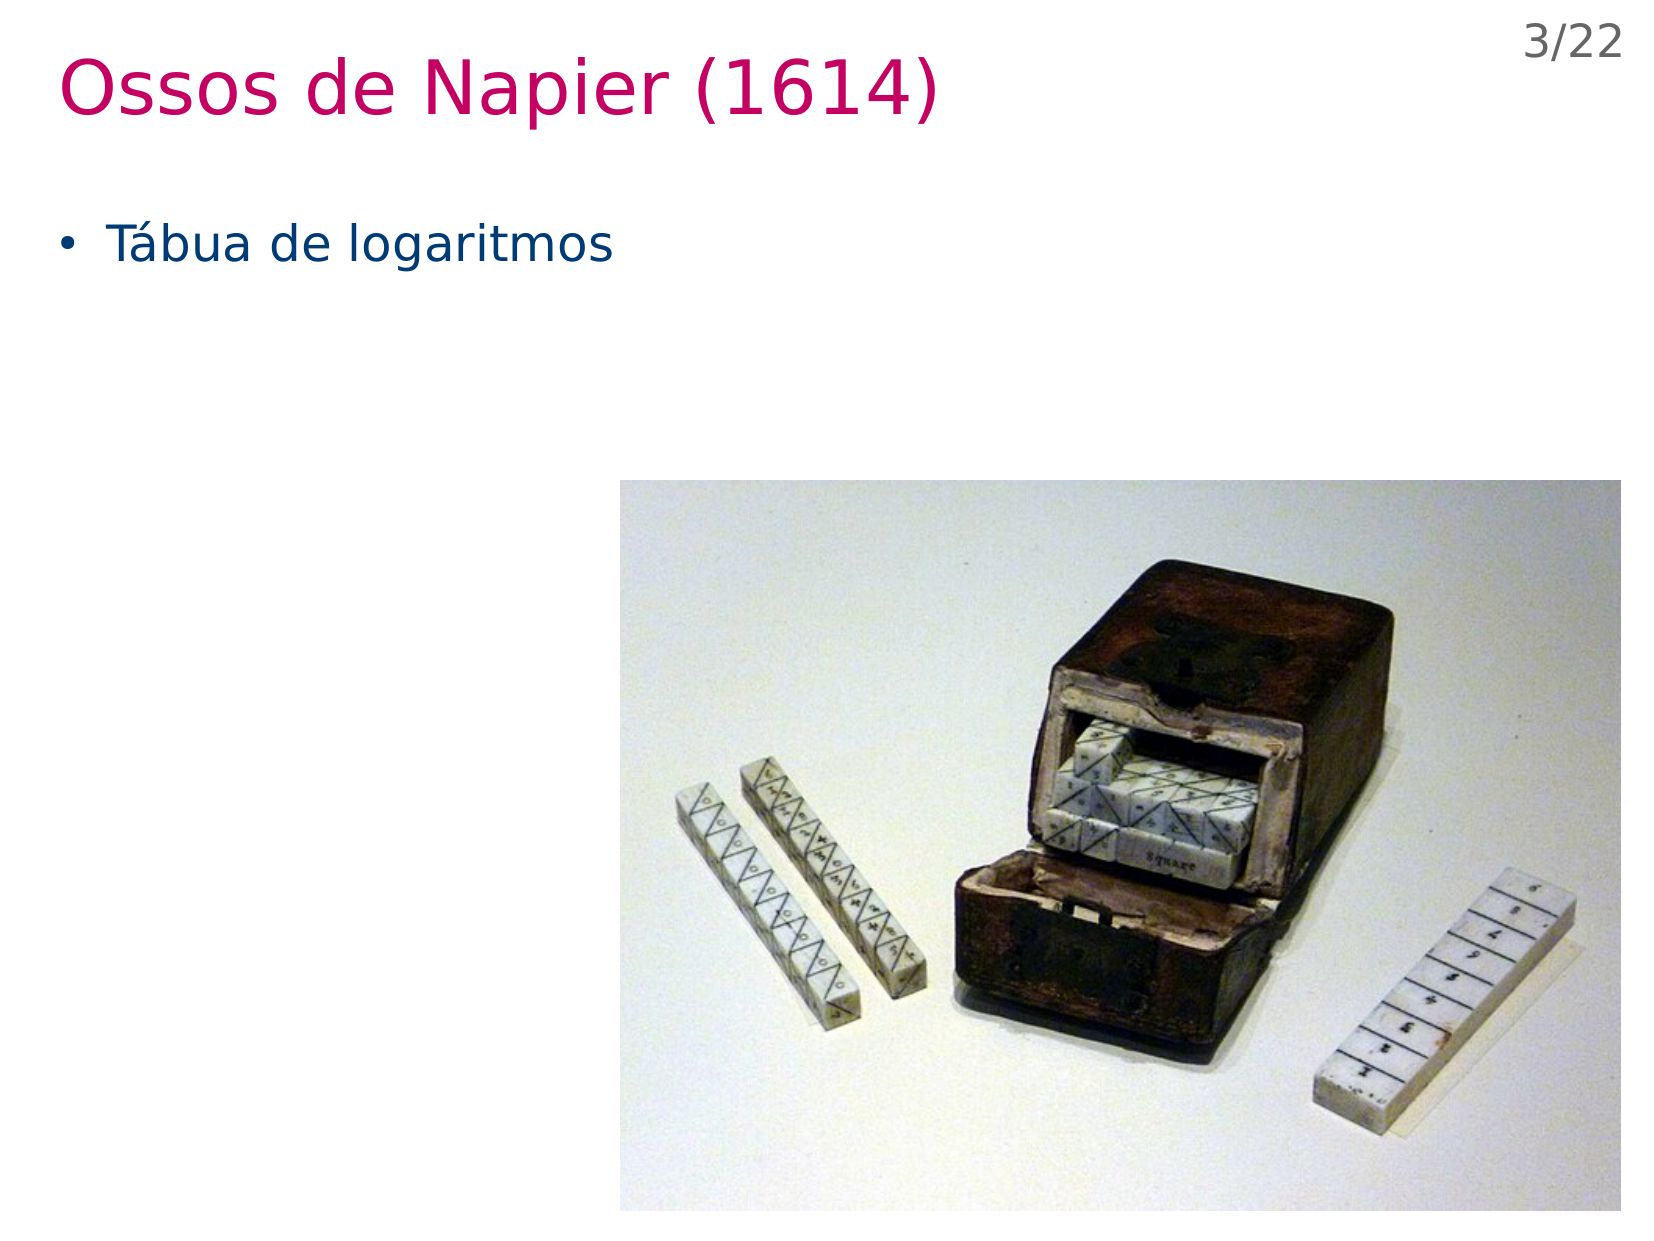

3
# Ossos de Napier (1614)
Tábua de logaritmos